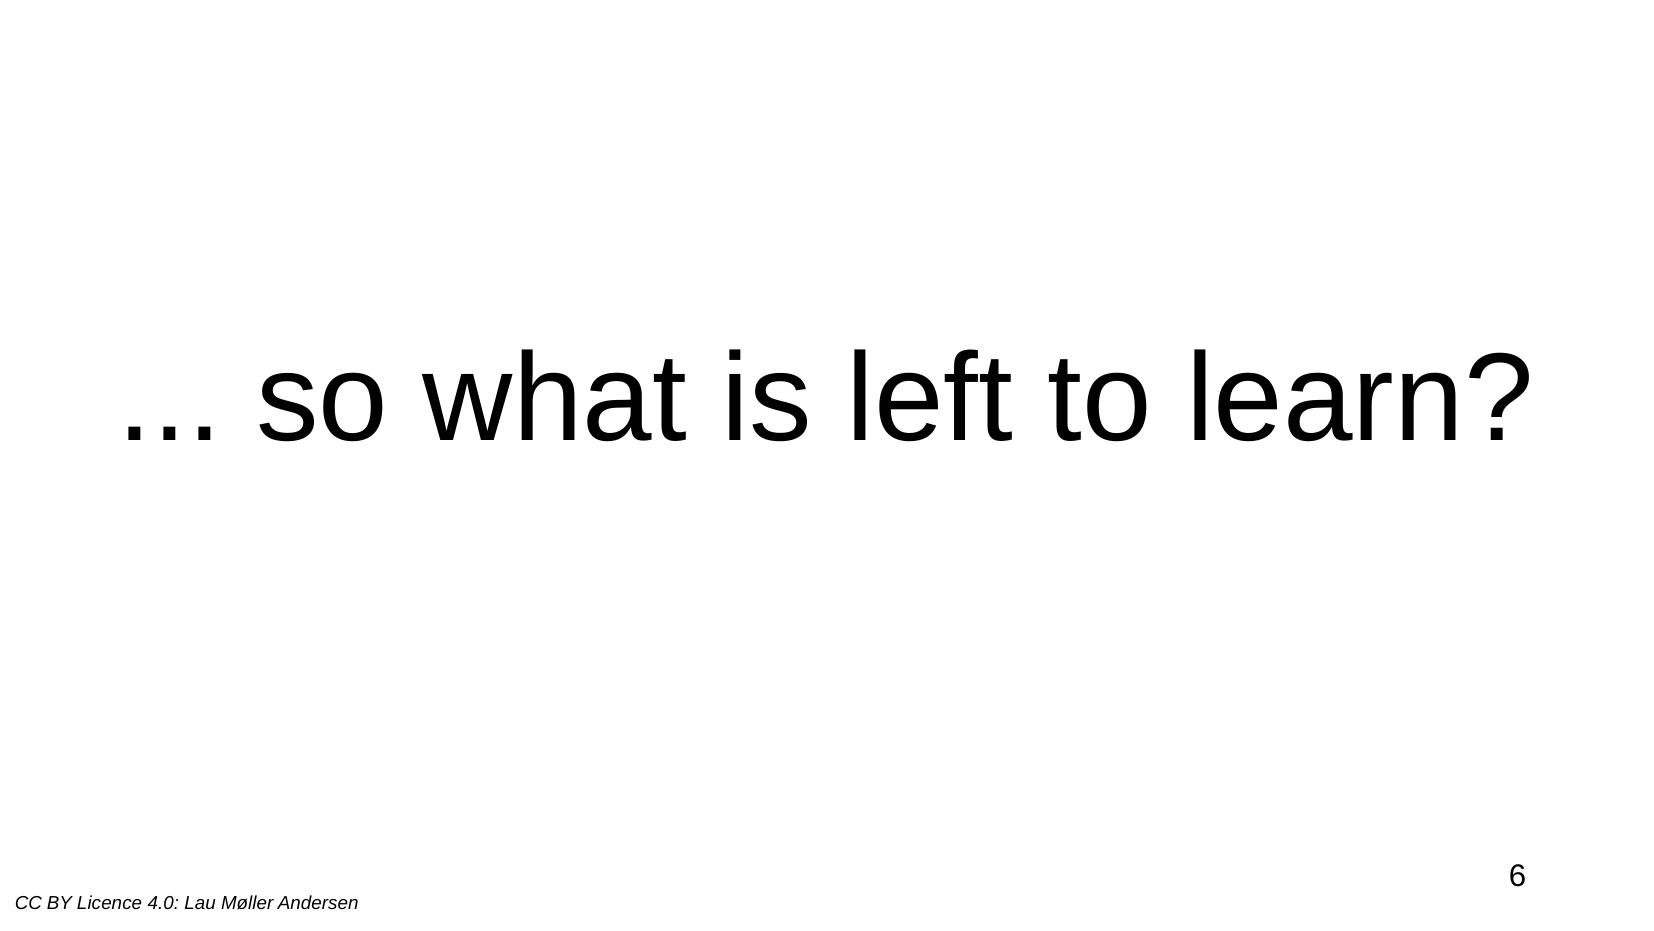

# ... so what is left to learn?
CC BY Licence 4.0: Lau Møller Andersen